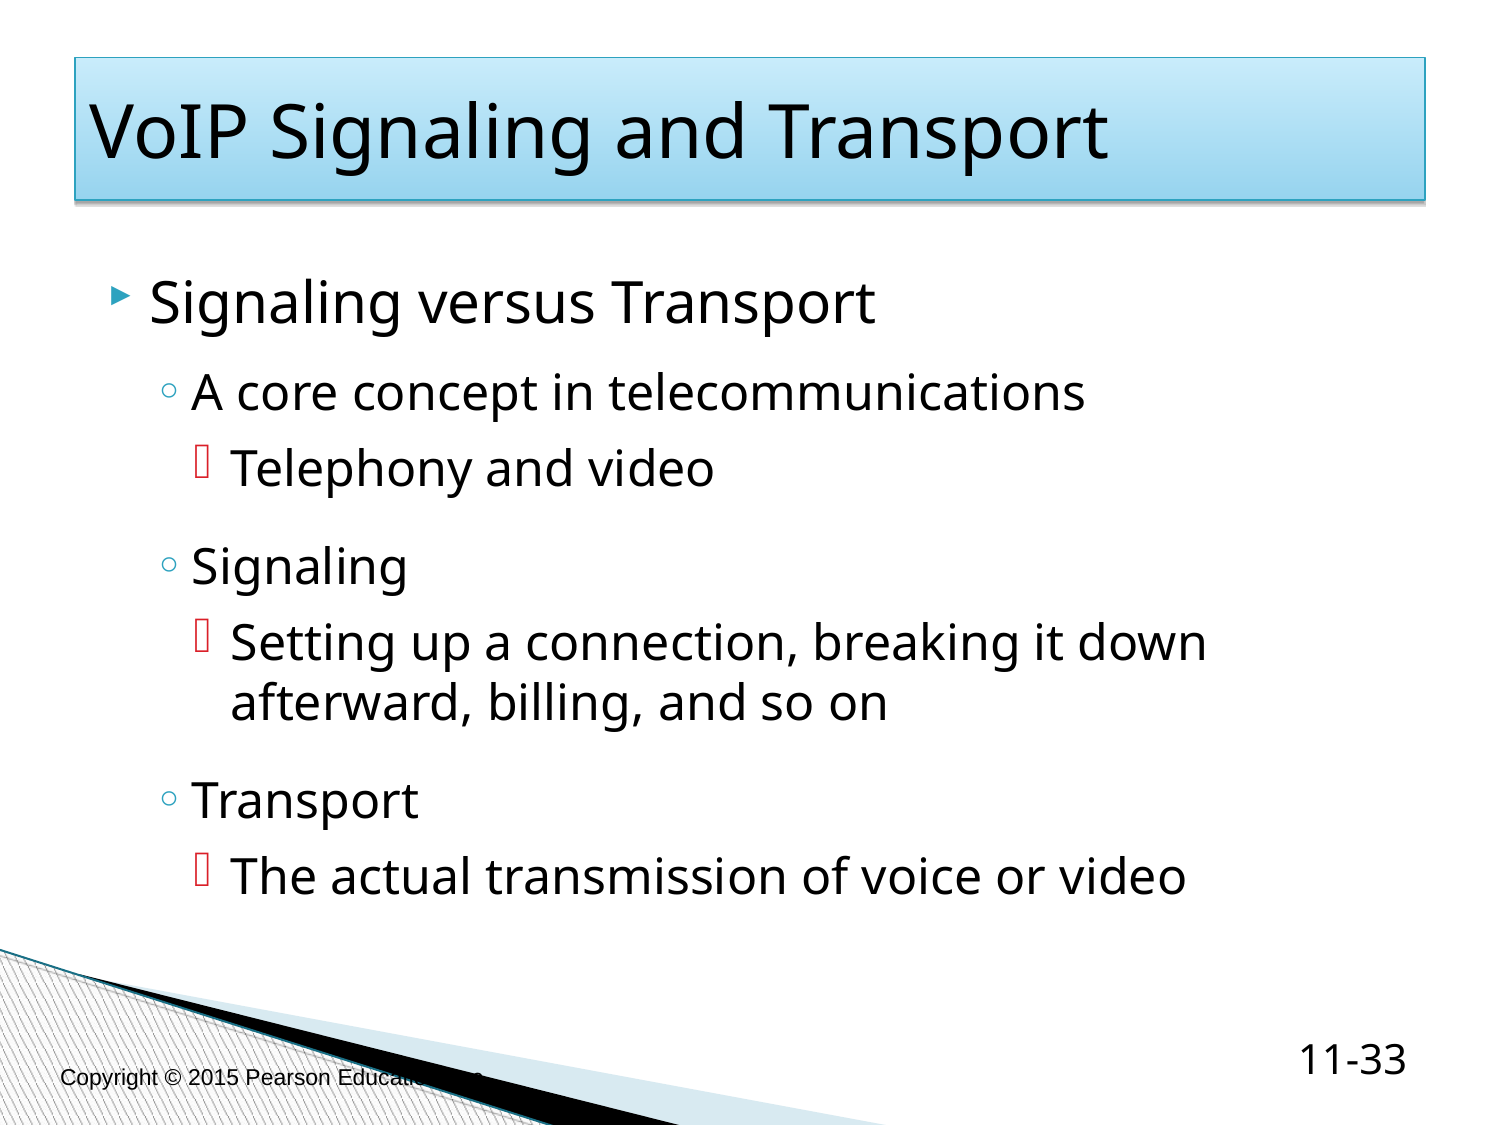

VoIP Signaling and Transport
# Signaling versus Transport
A core concept in telecommunications
Telephony and video
Signaling
Setting up a connection, breaking it down afterward, billing, and so on
Transport
The actual transmission of voice or video
Copyright © 2015 Pearson Education, Inc.